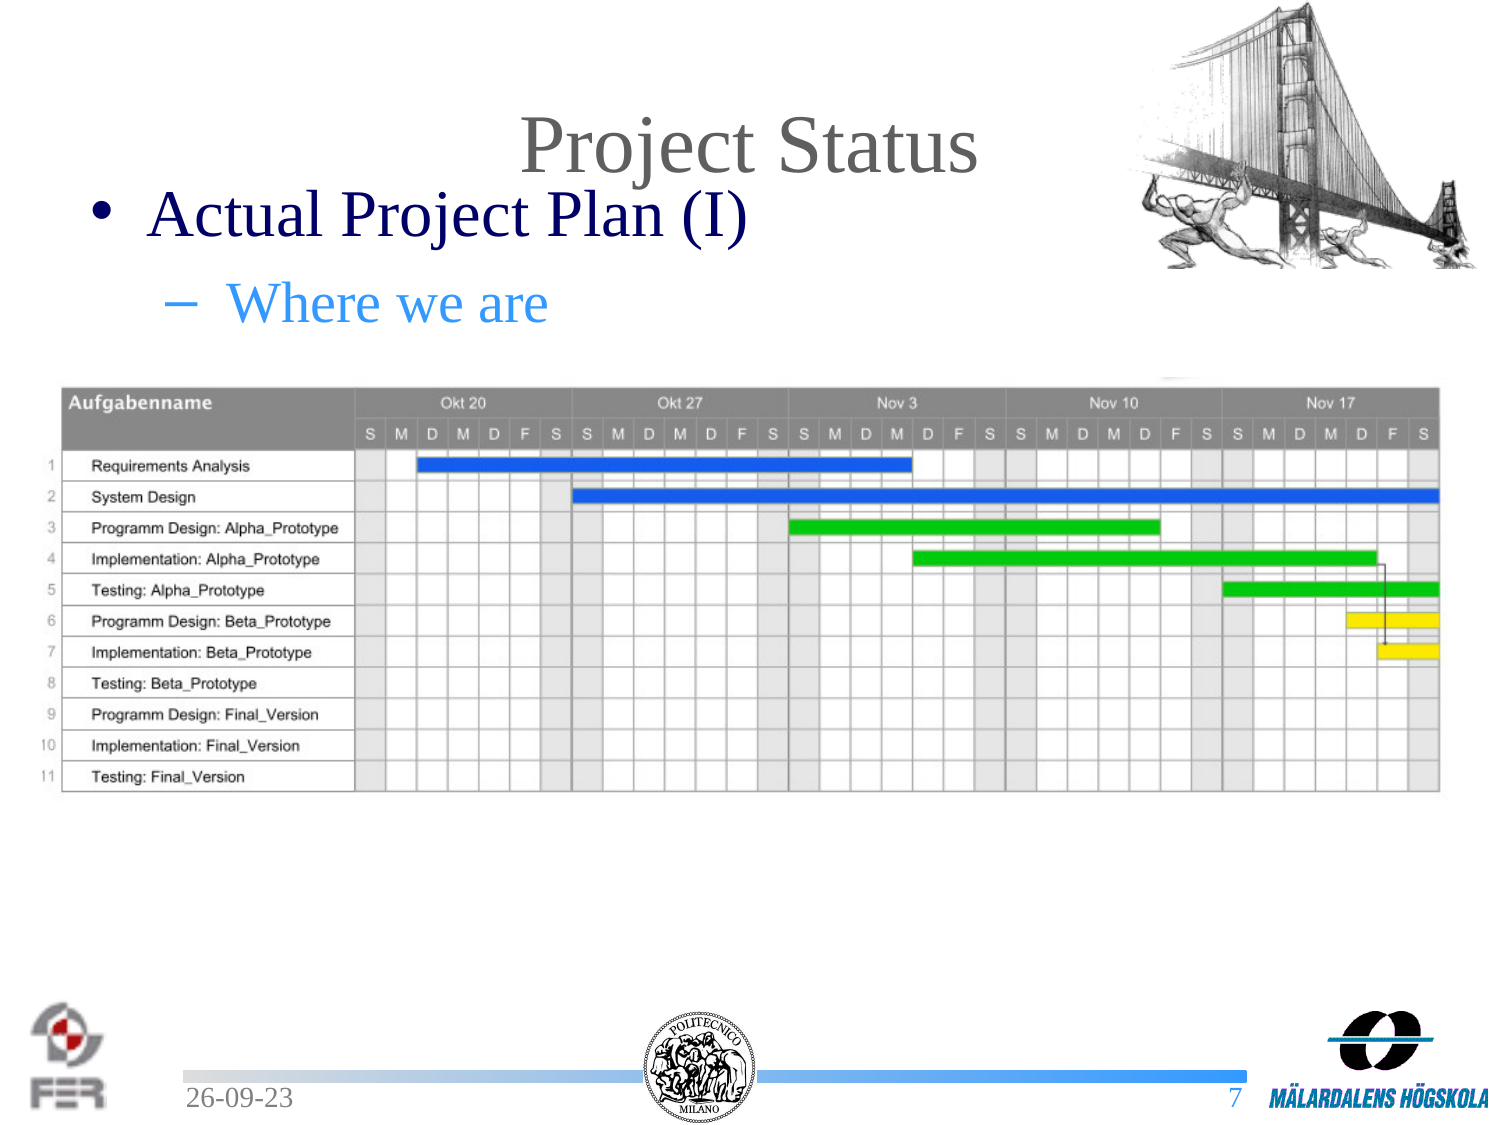

# Project Status
Actual Project Plan (I)
 Where we are
26-08-21